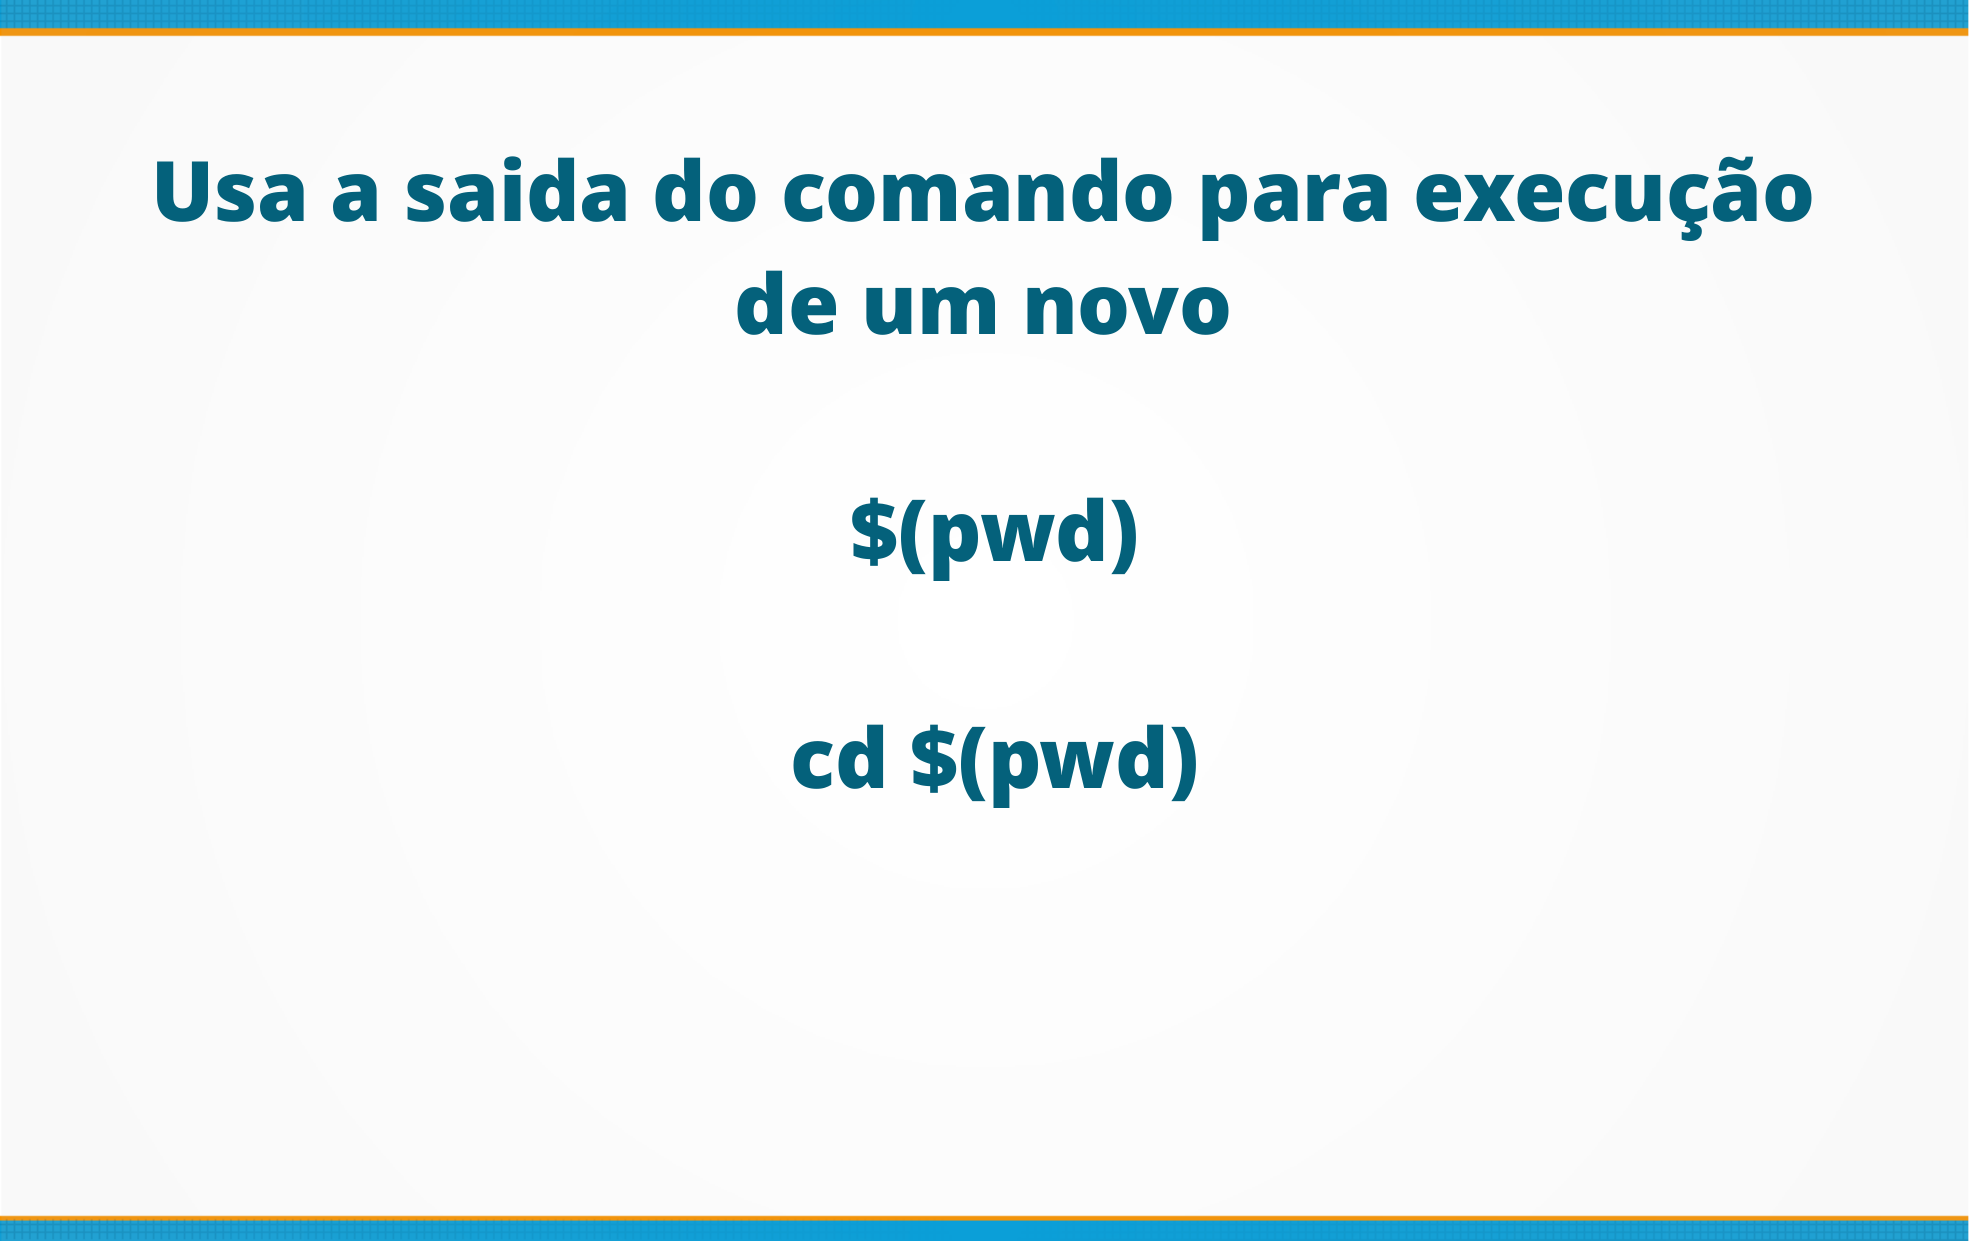

# Usa a saida do comando para execução de um novo
 $(pwd)
 cd $(pwd)